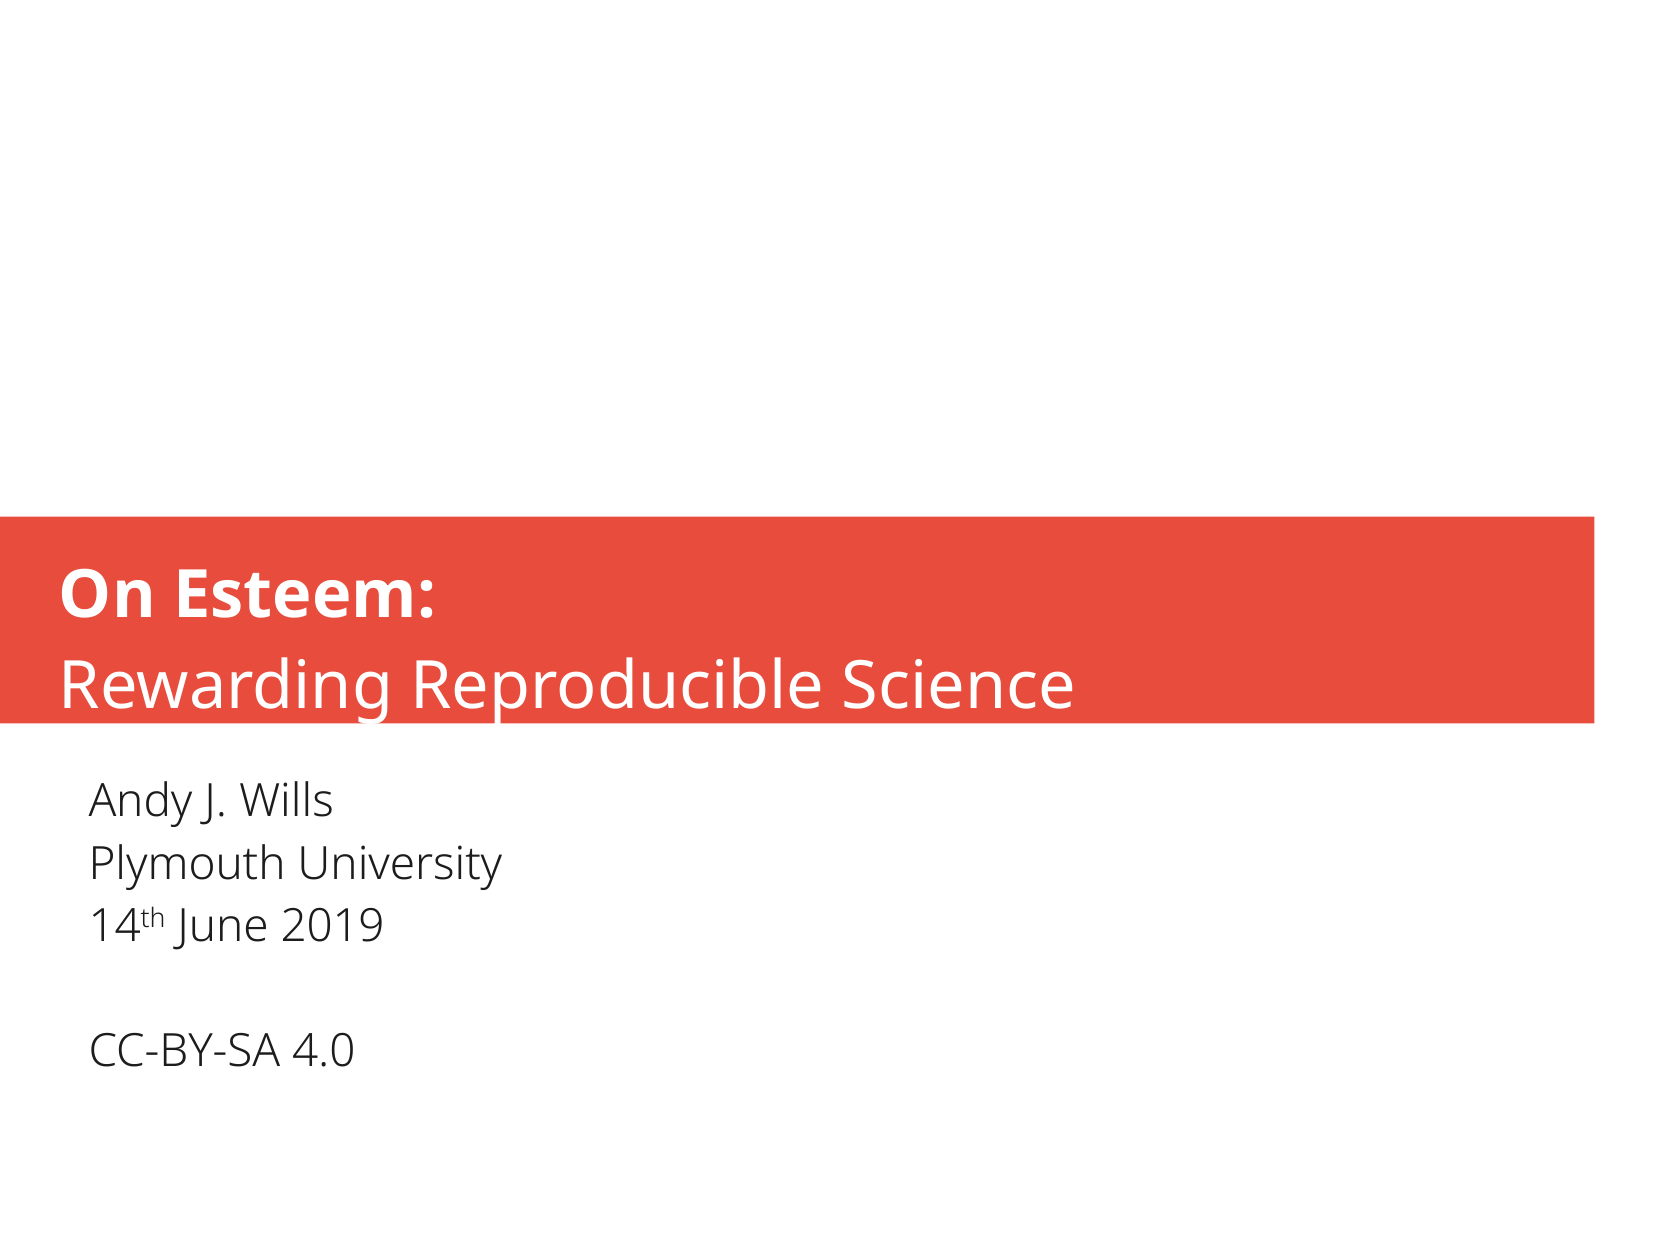

# On Esteem: Rewarding Reproducible Science
Andy J. Wills
Plymouth University
14th June 2019
CC-BY-SA 4.0